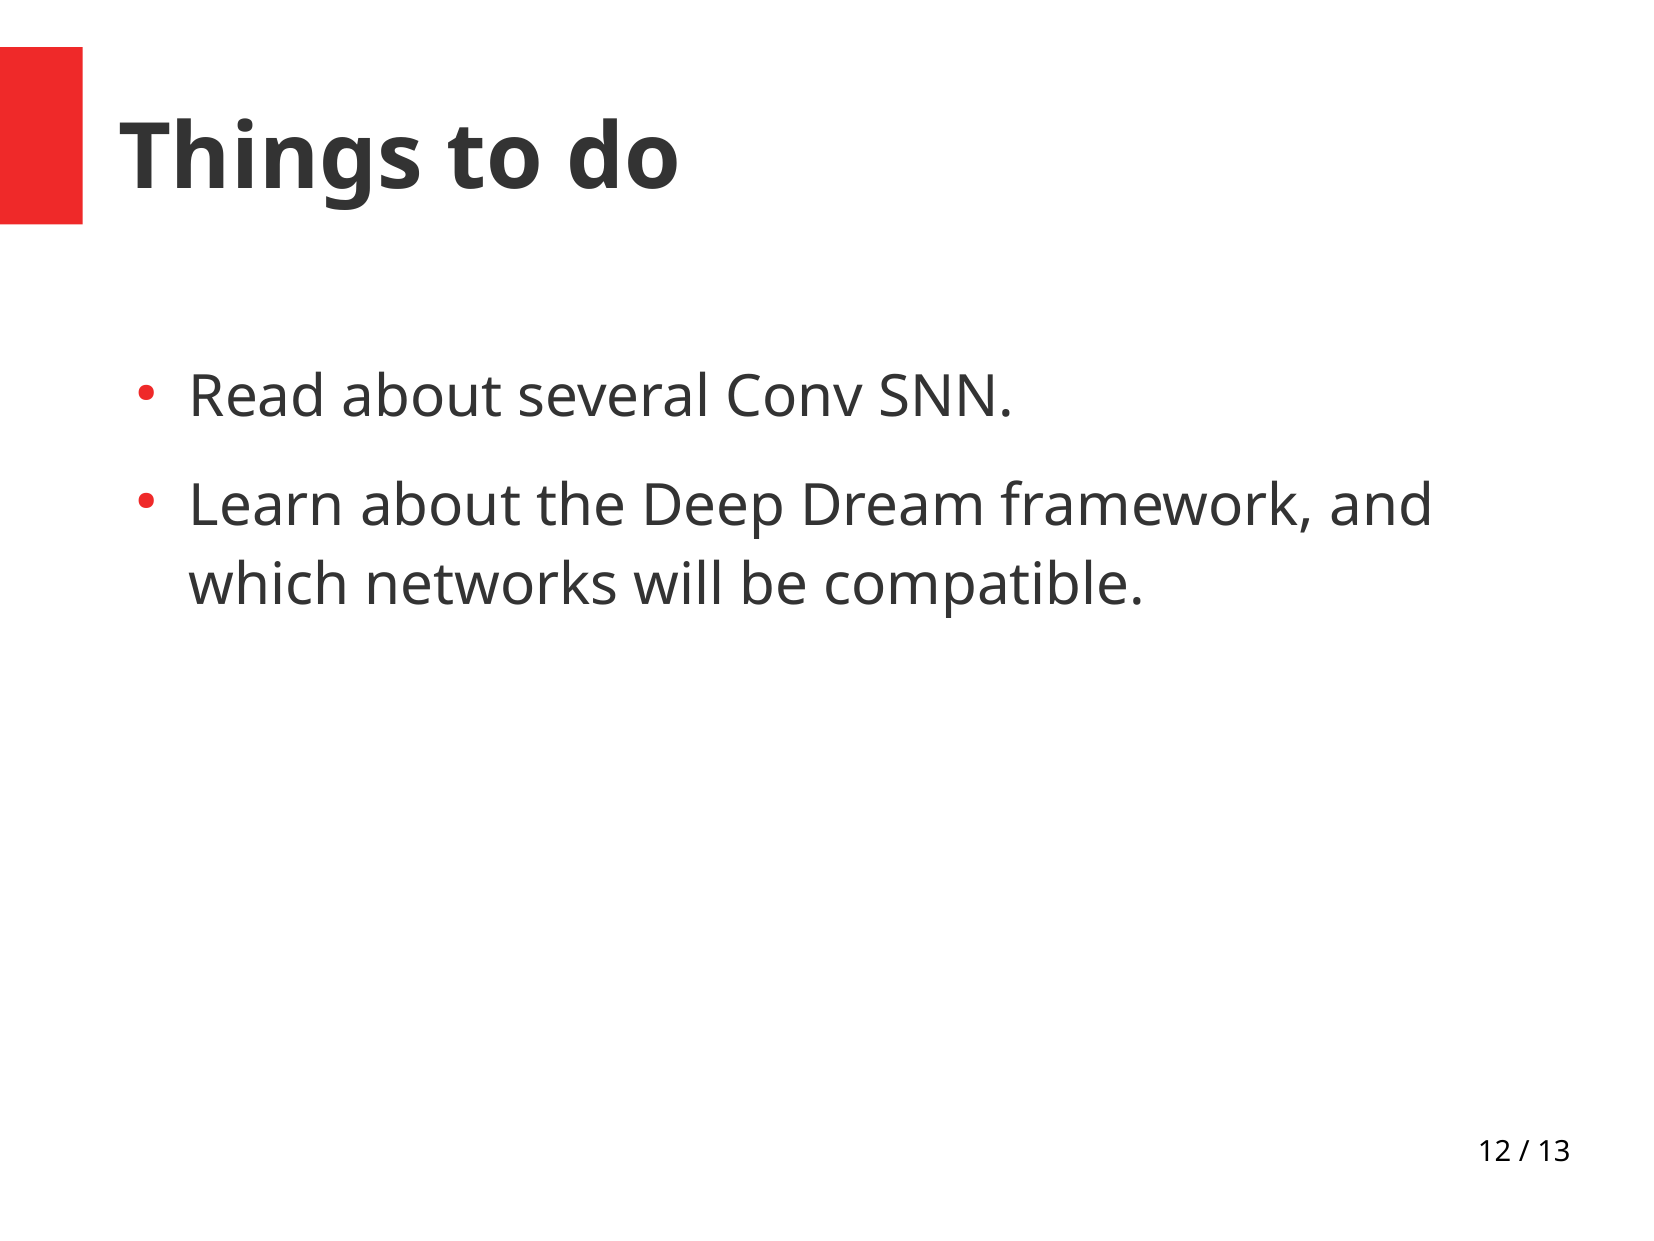

# Things to do
Read about several Conv SNN.
Learn about the Deep Dream framework, and which networks will be compatible.
12